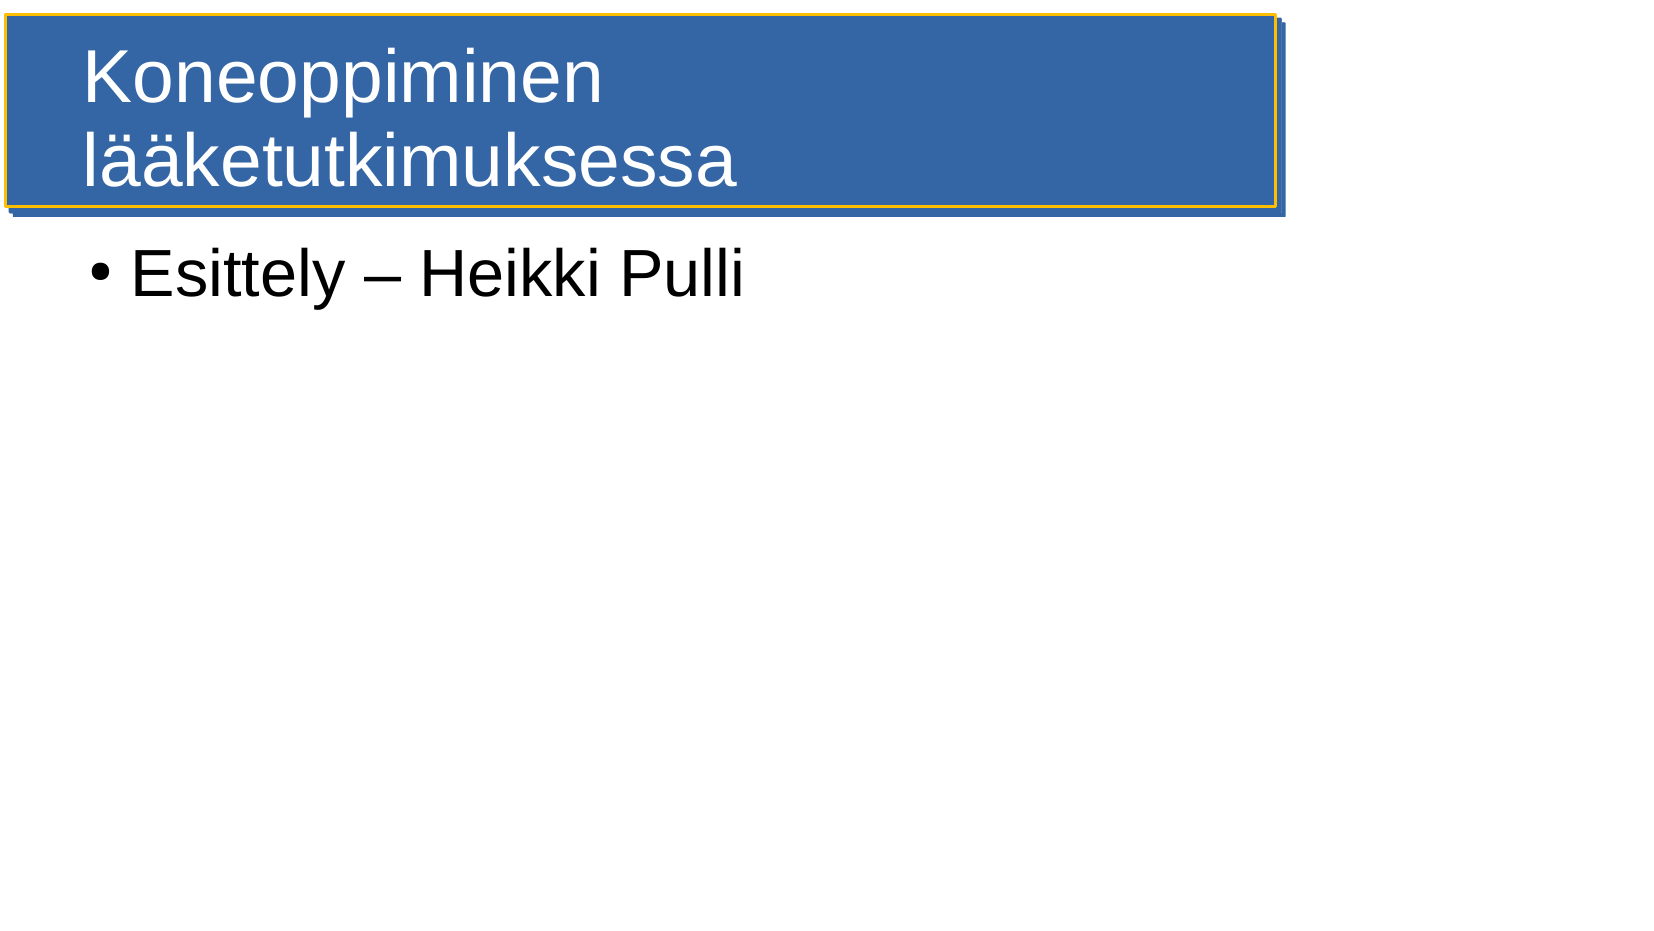

# Koneoppiminen lääketutkimuksessa
 Esittely – Heikki Pulli